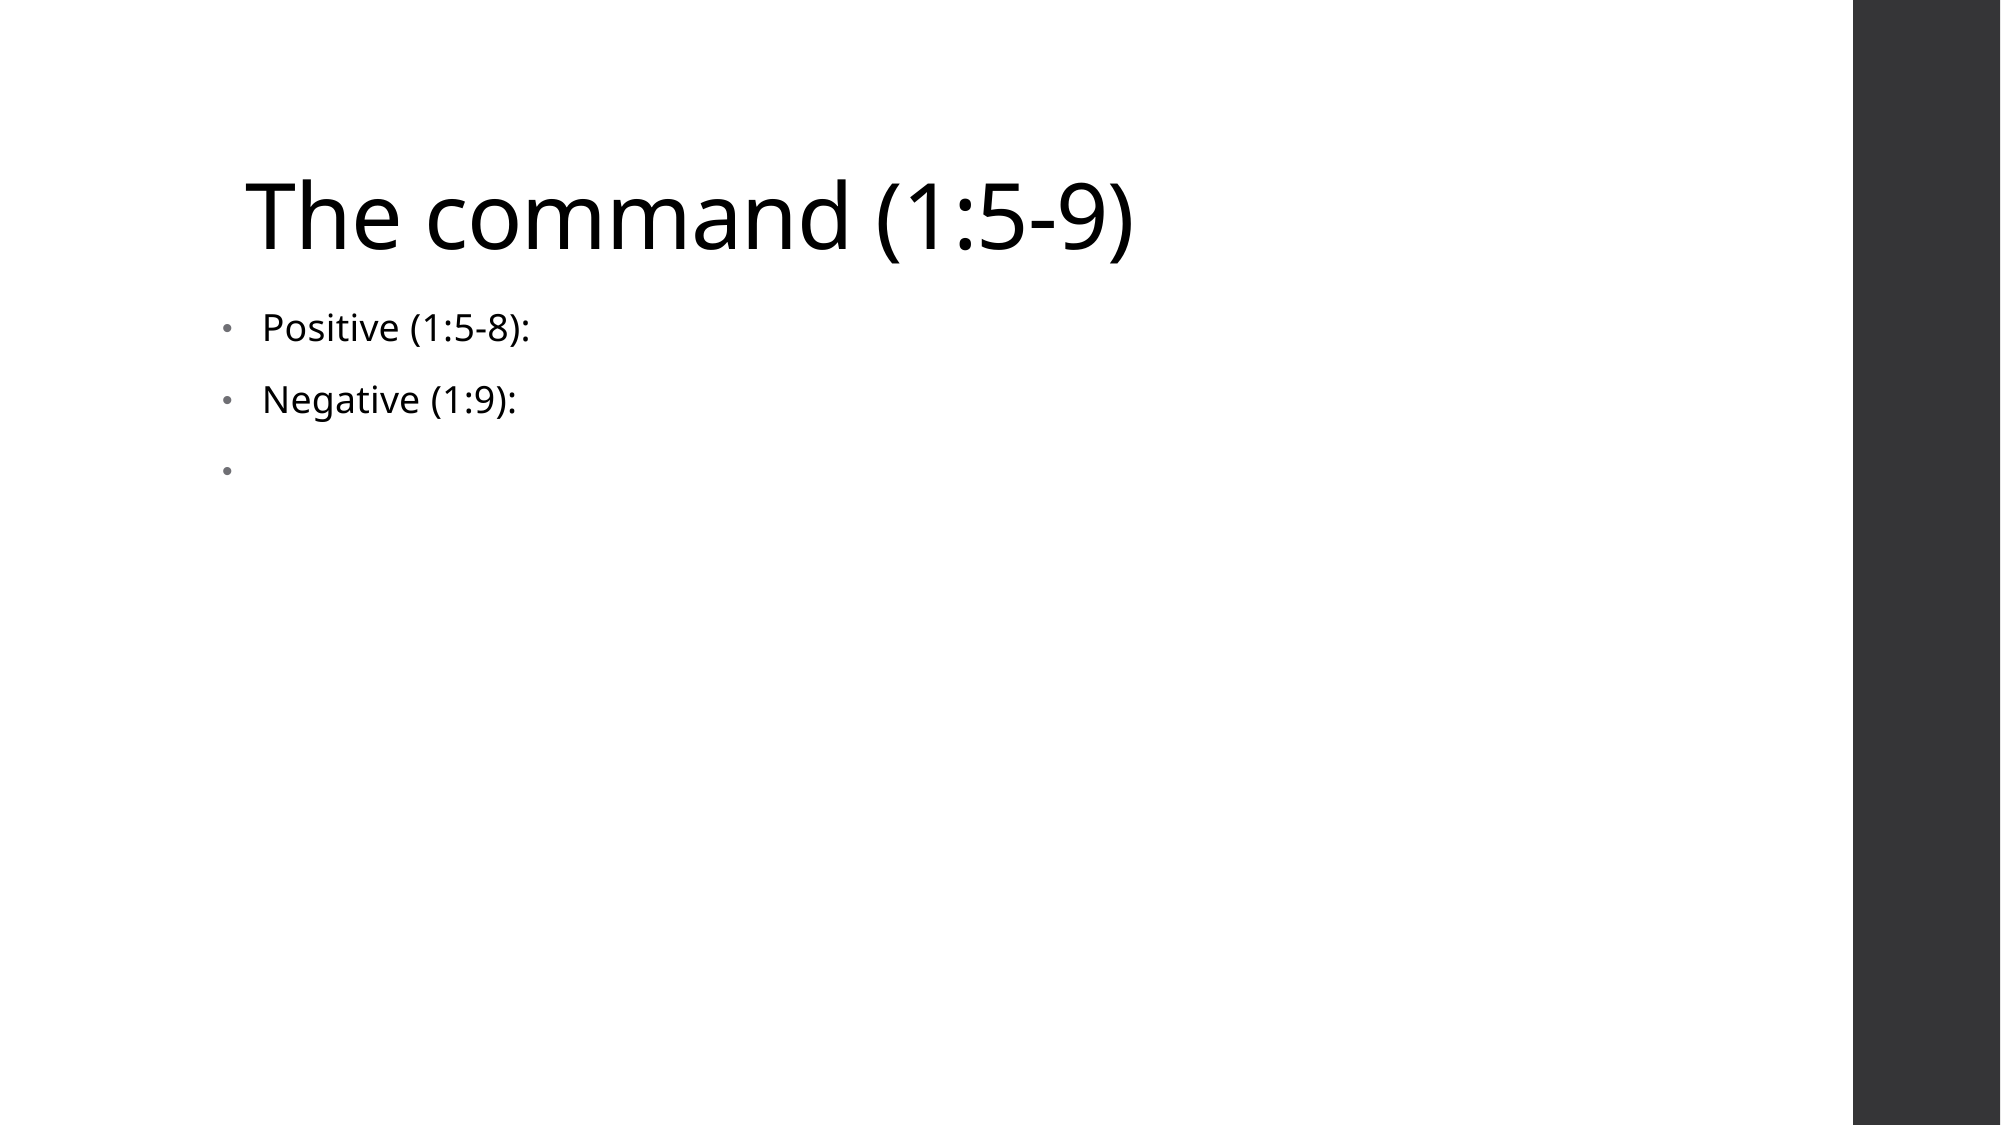

# The command (1:5-9)
 Positive (1:5-8):
 Negative (1:9):